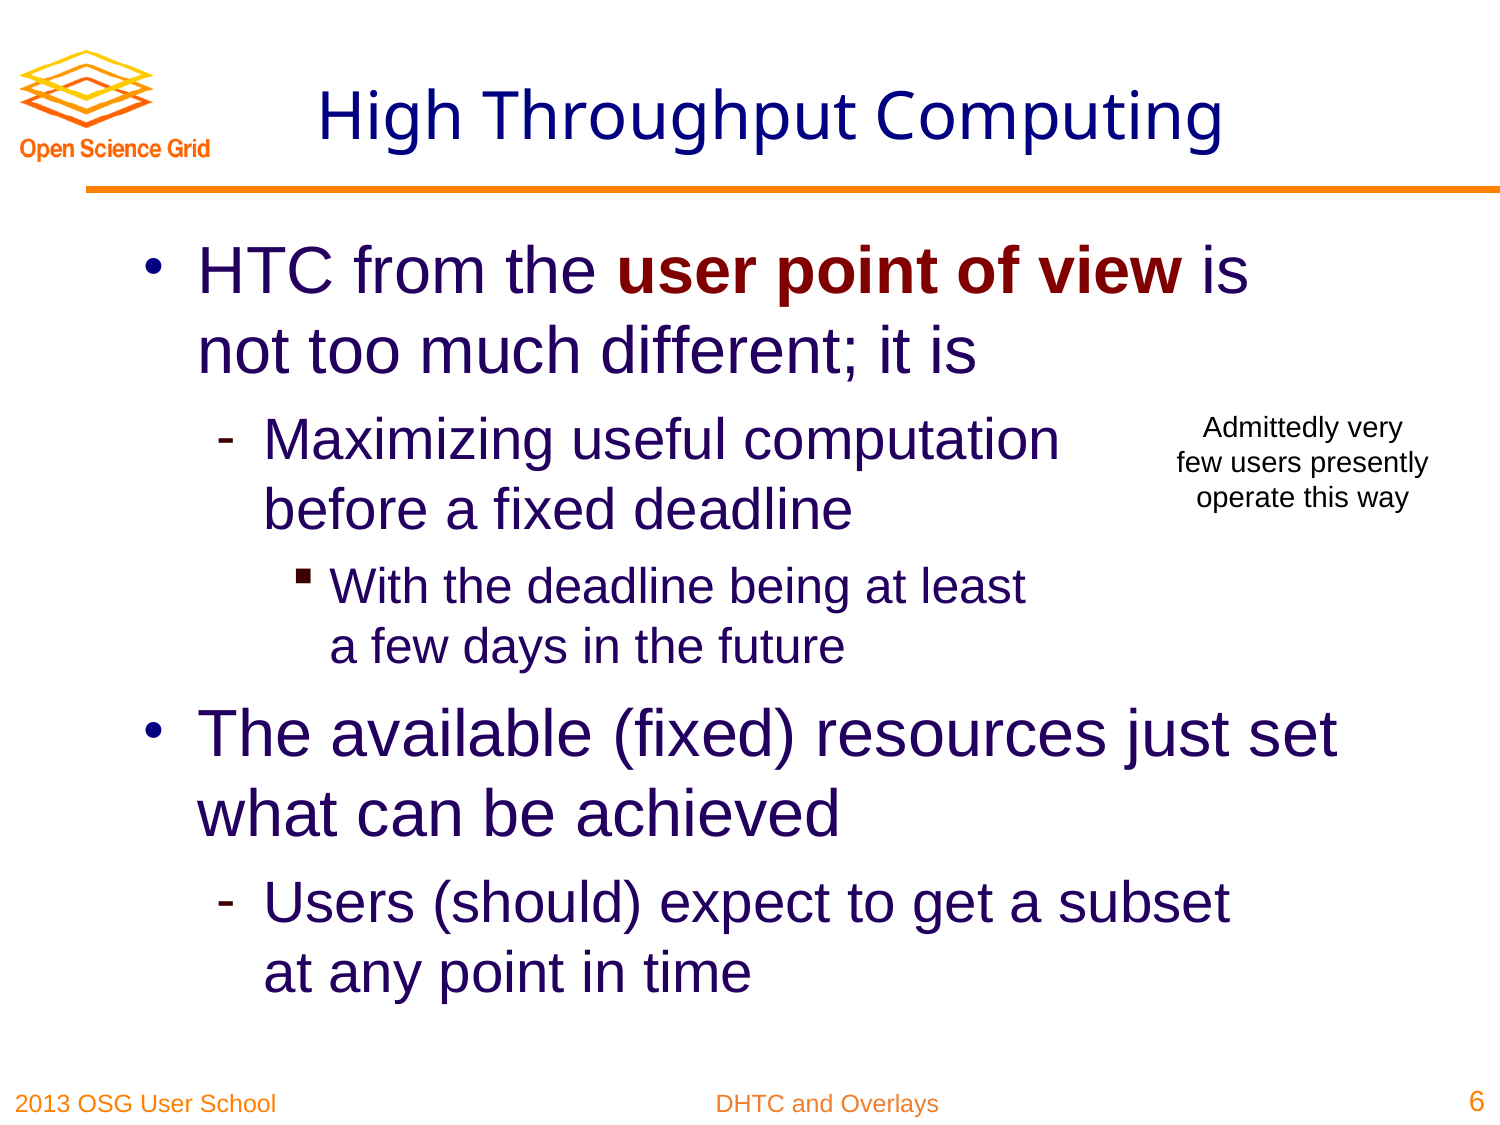

# High Throughput Computing
HTC from the user point of view is
not too much different; it is
Maximizing useful computation
before a fixed deadline
With the deadline being at least
a few days in the future
The available (fixed) resources just set what can be achieved
Users (should) expect to get a subset
at any point in time
Admittedly very
few users presently
operate this way